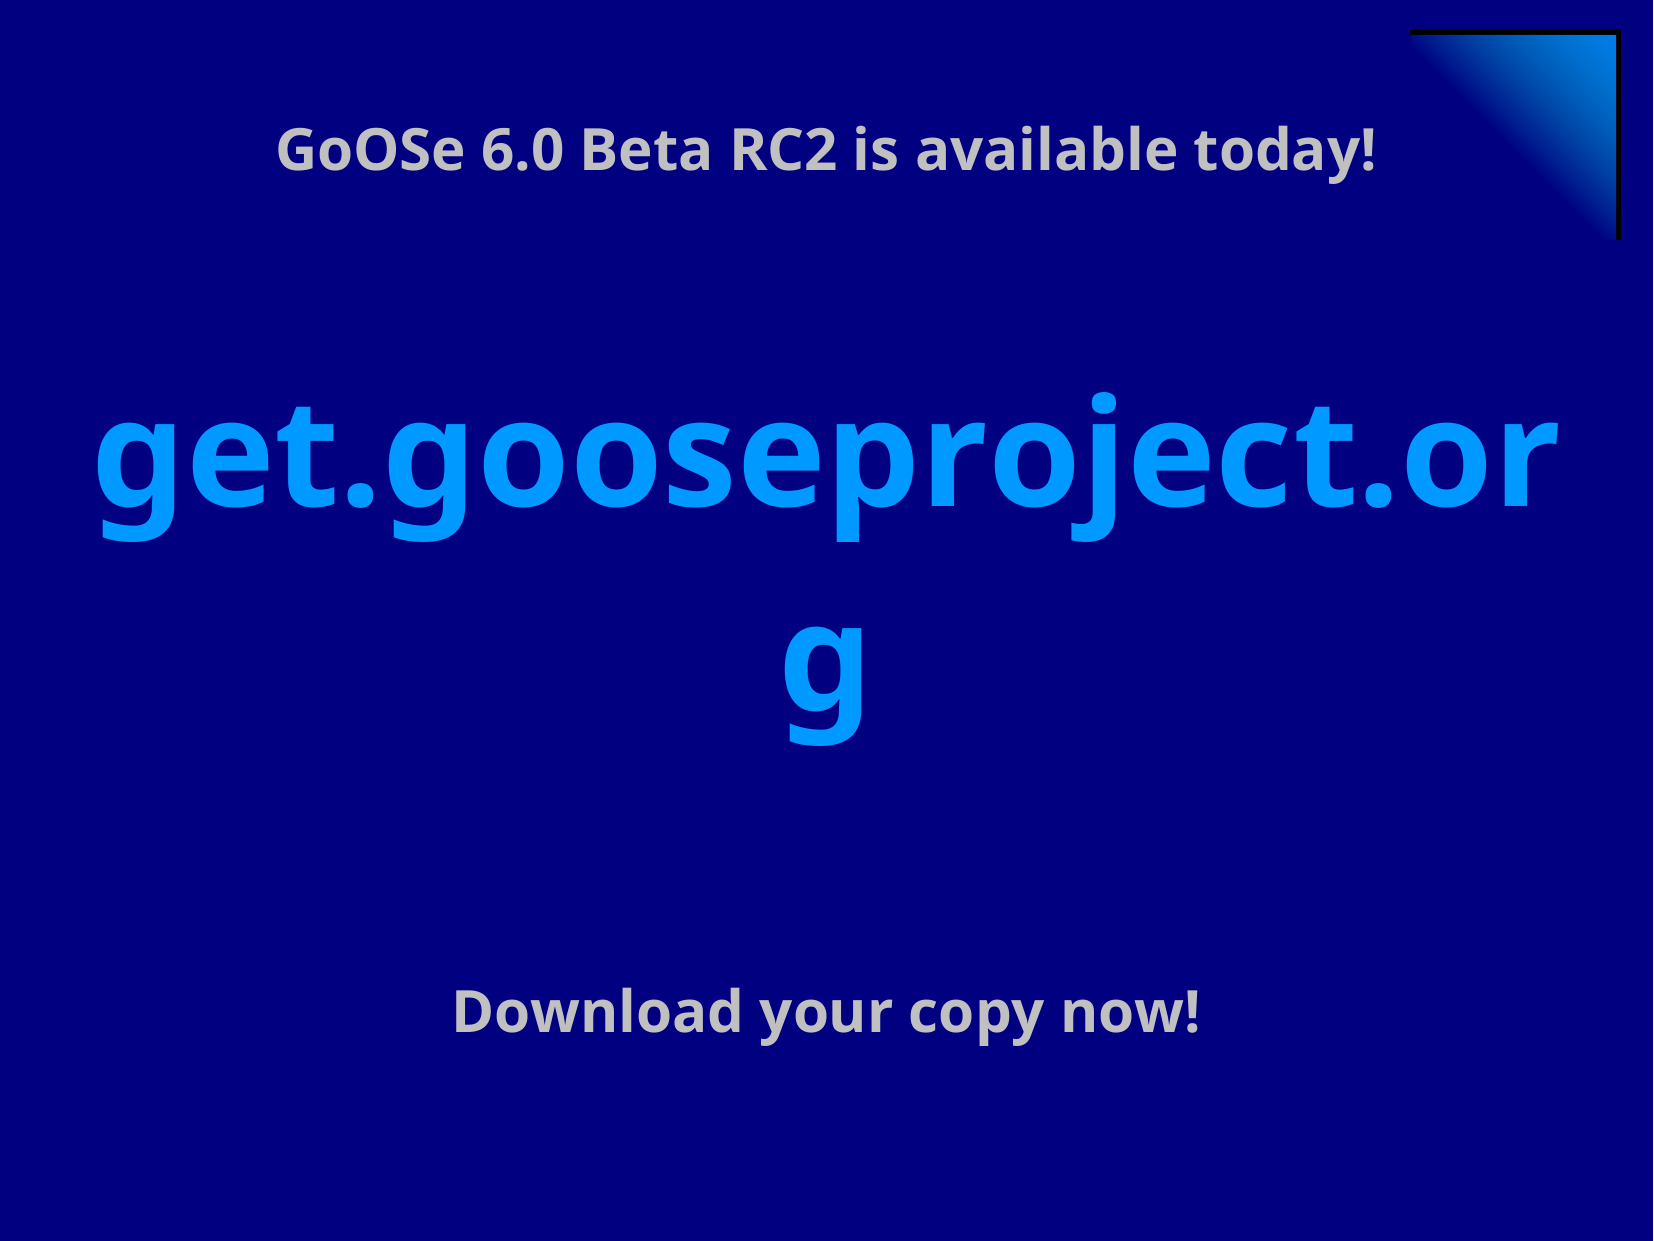

# GoOSe 6.0 Beta RC2 is available today!
get.gooseproject.org
Download your copy now!